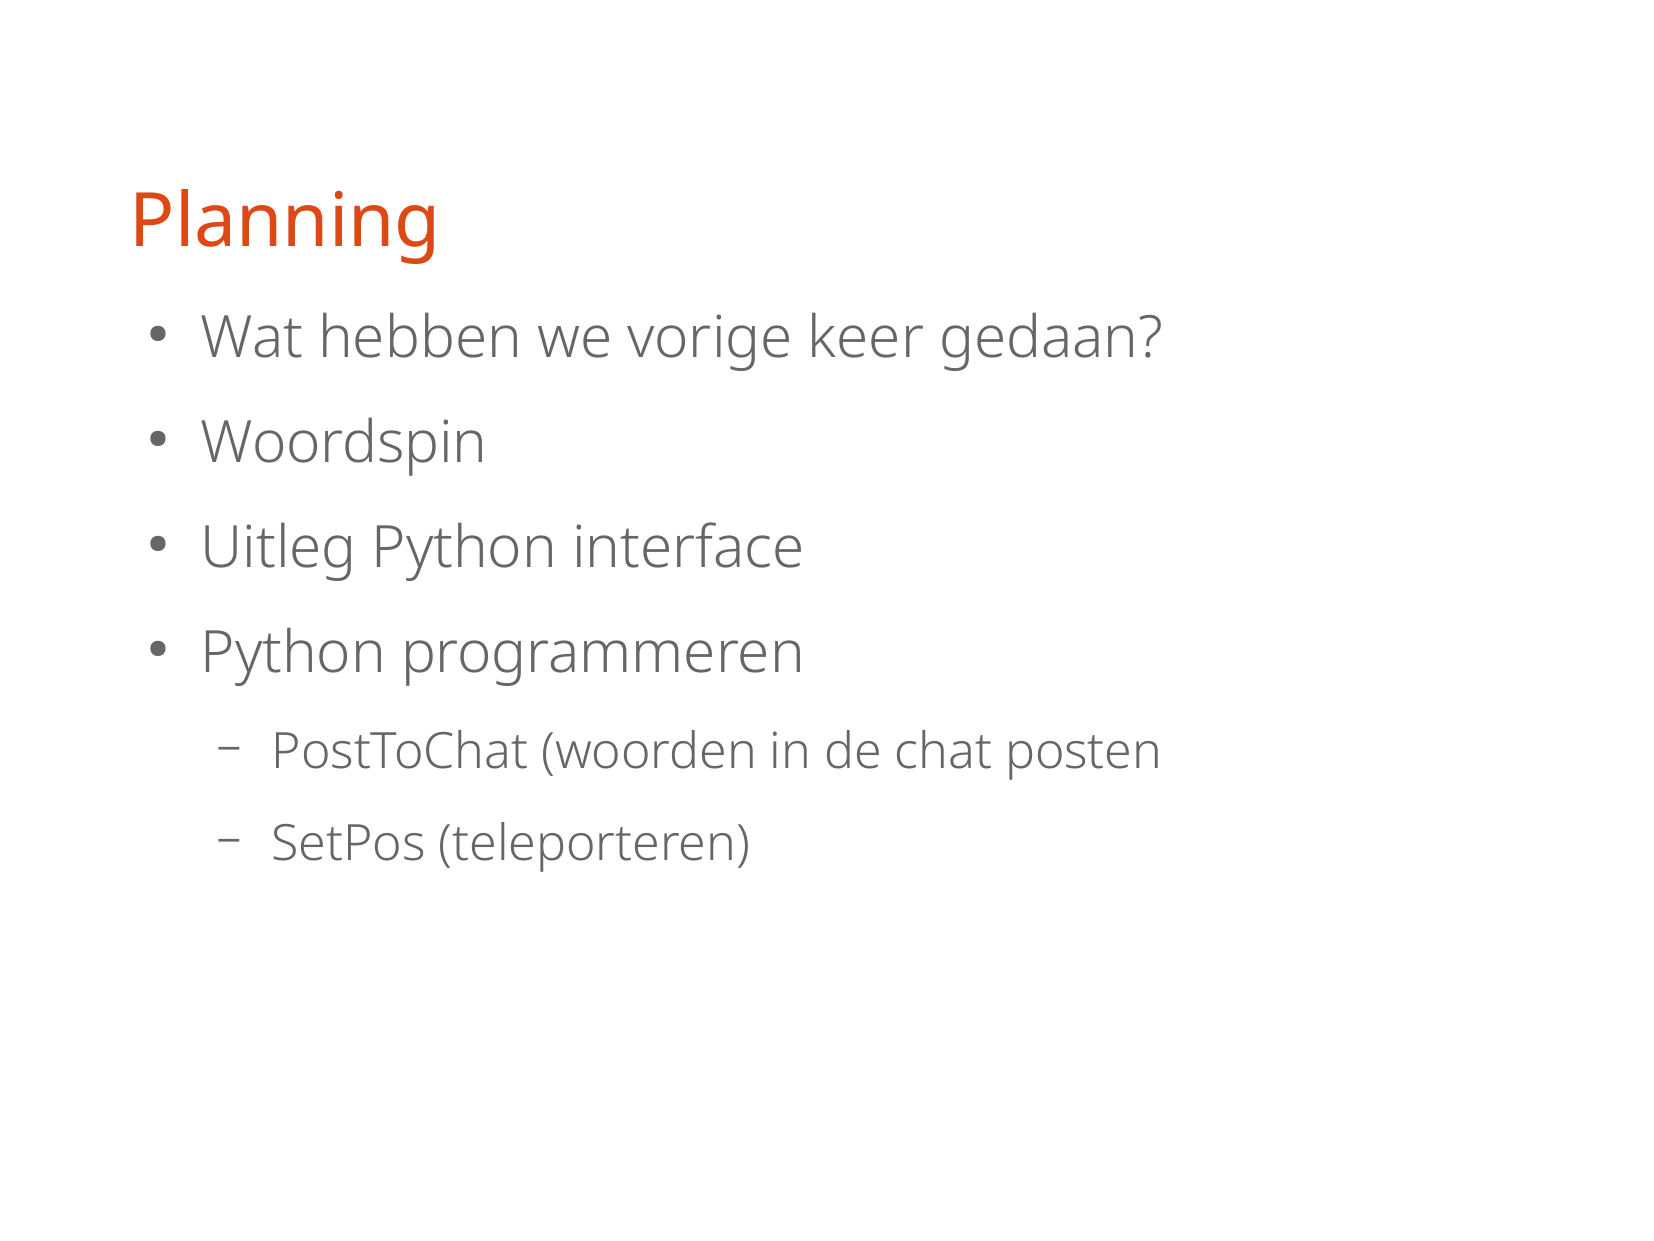

# Planning
Wat hebben we vorige keer gedaan?
Woordspin
Uitleg Python interface
Python programmeren
PostToChat (woorden in de chat posten
SetPos (teleporteren)